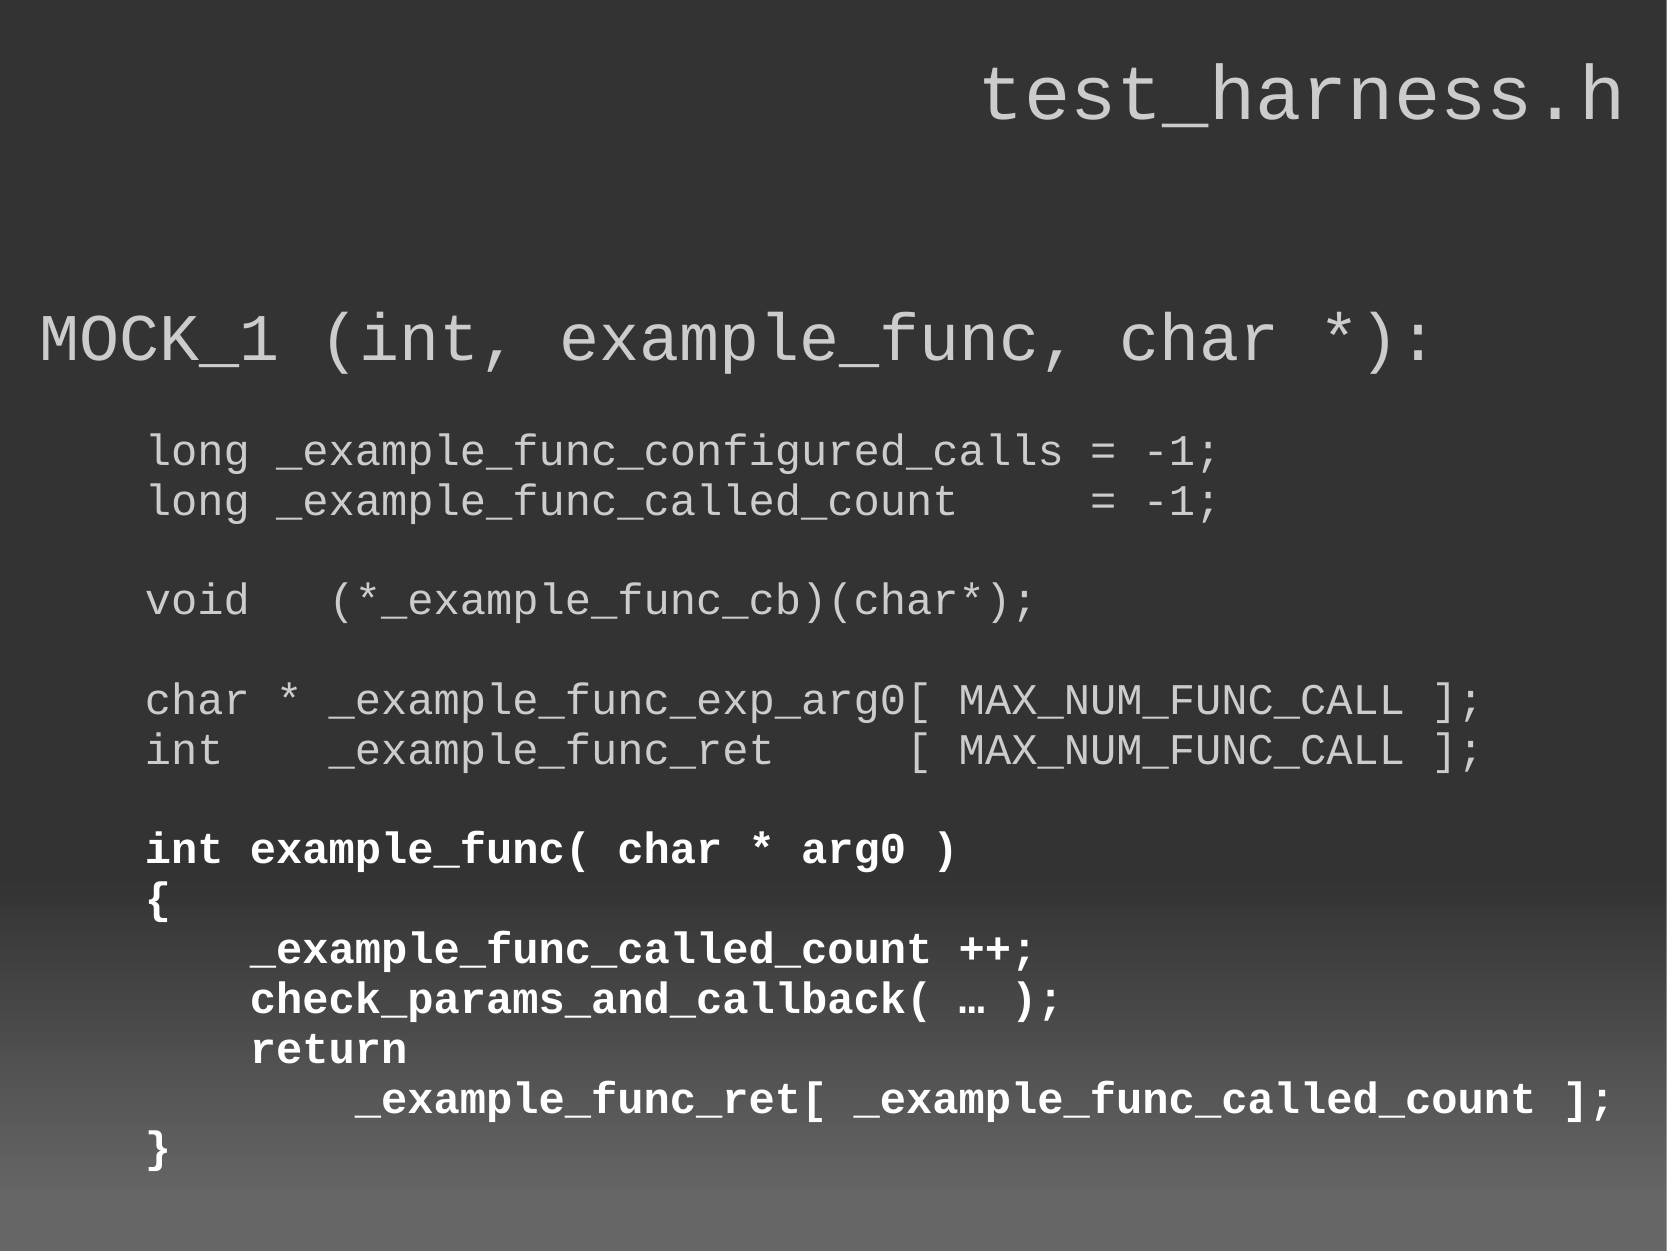

# test_harness.h
MOCK_1 (int, example_func, char *):
    long _example_func_configured_calls = -1;
    long _example_func_called_count     = -1;
    void   (*_example_func_cb)(char*);
    char * _example_func_exp_arg0[ MAX_NUM_FUNC_CALL ];
    int    _example_func_ret     [ MAX_NUM_FUNC_CALL ];
    int example_func( char * arg0 )
    {
        _example_func_called_count ++;
        check_params_and_callback( … );
 return
 _example_func_ret[ _example_func_called_count ];
    }